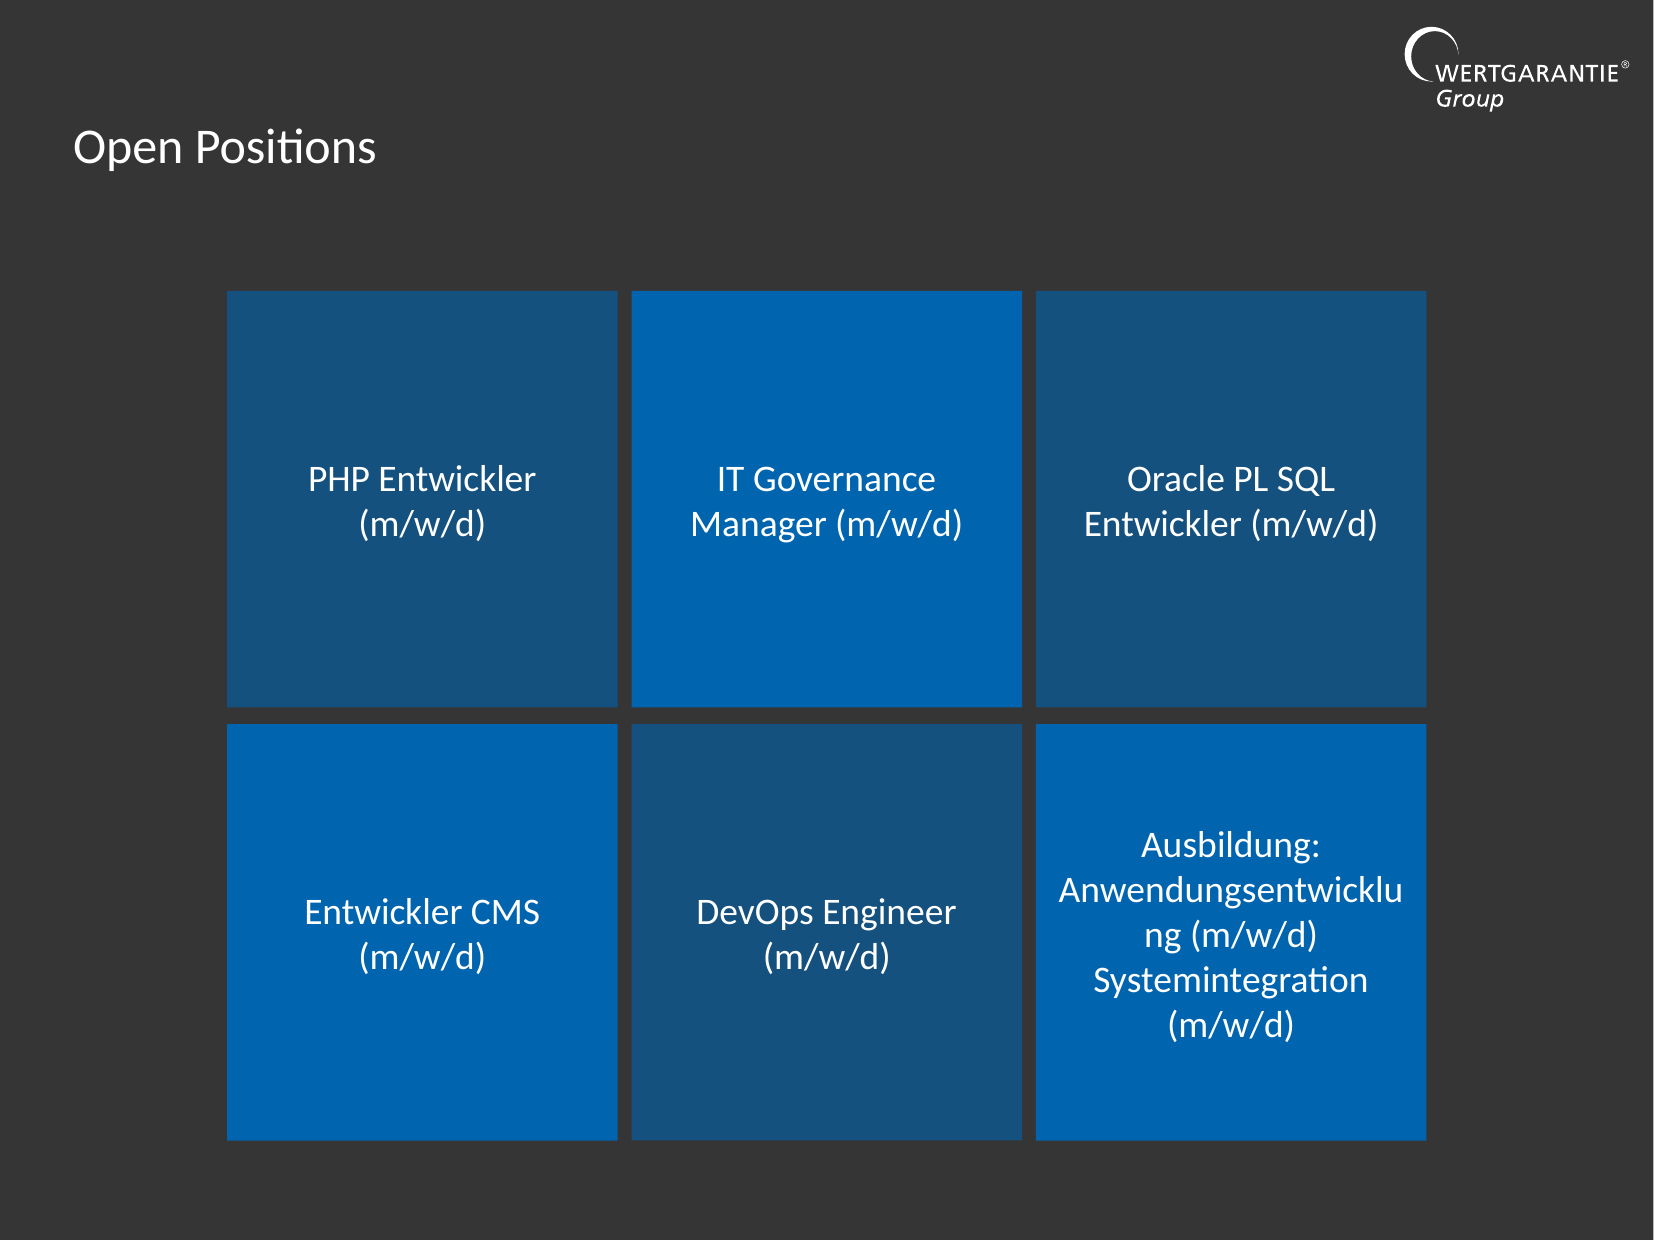

# Open Positions
PHP Entwickler (m/w/d)
IT Governance Manager (m/w/d)
Oracle PL SQL Entwickler (m/w/d)
DevOps Engineer (m/w/d)
Entwickler CMS (m/w/d)
Ausbildung: Anwendungsentwicklung (m/w/d)
Systemintegration (m/w/d)